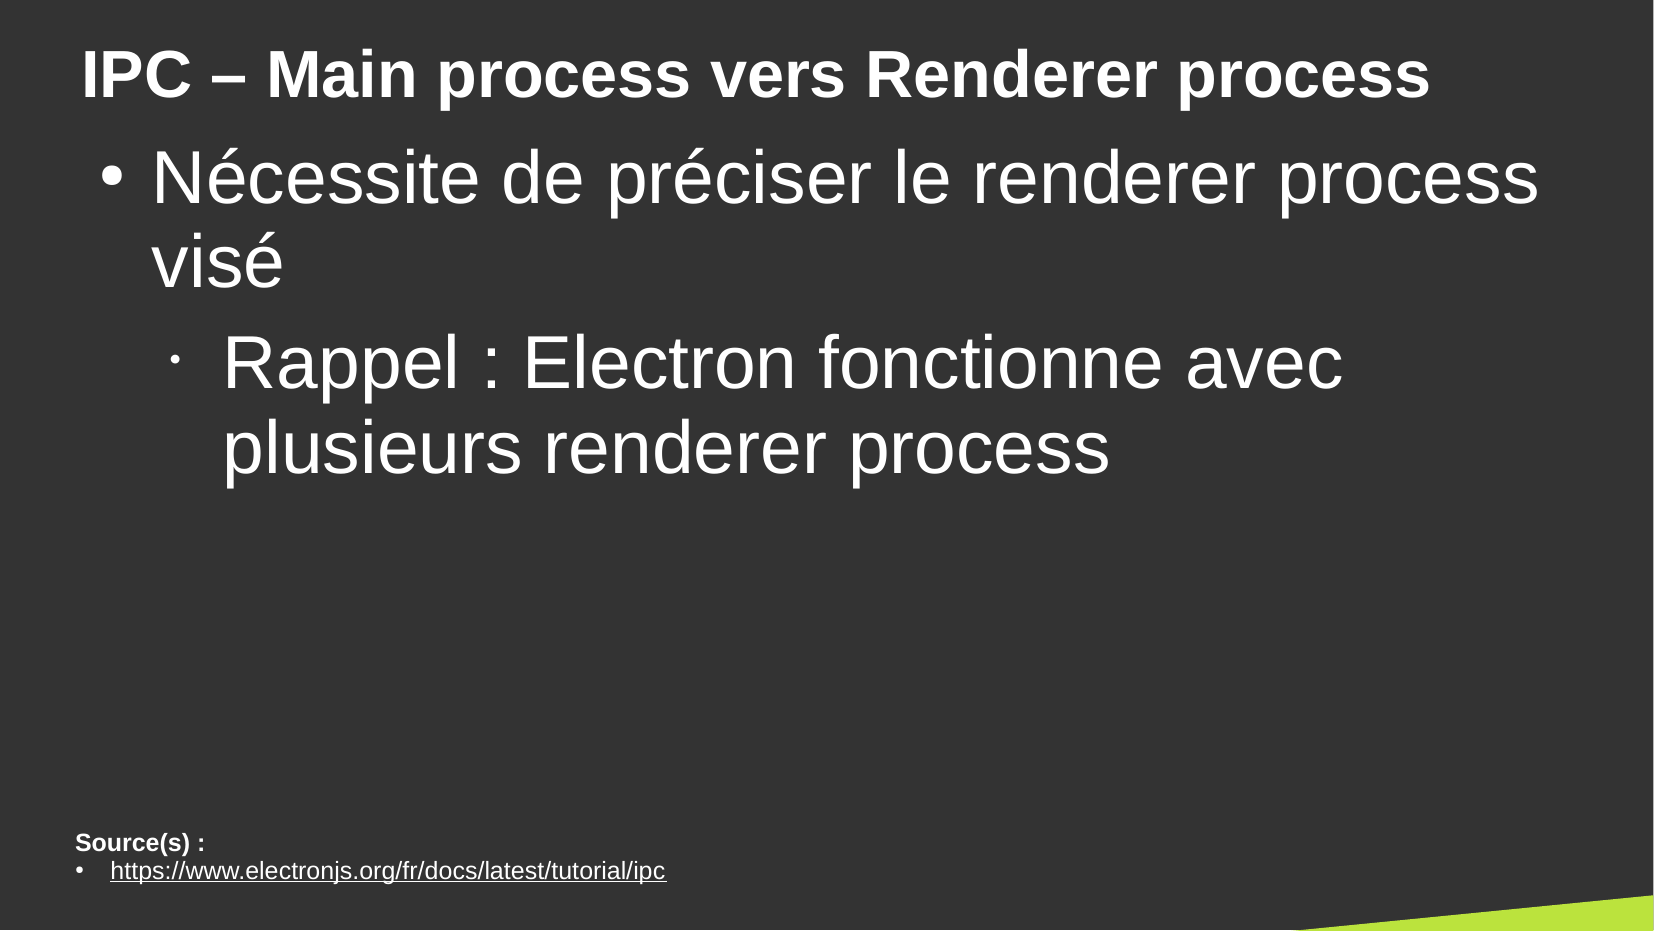

IPC – Main process vers Renderer process
# Nécessite de préciser le renderer process visé
Rappel : Electron fonctionne avec plusieurs renderer process
Source(s) :
https://www.electronjs.org/fr/docs/latest/tutorial/ipc